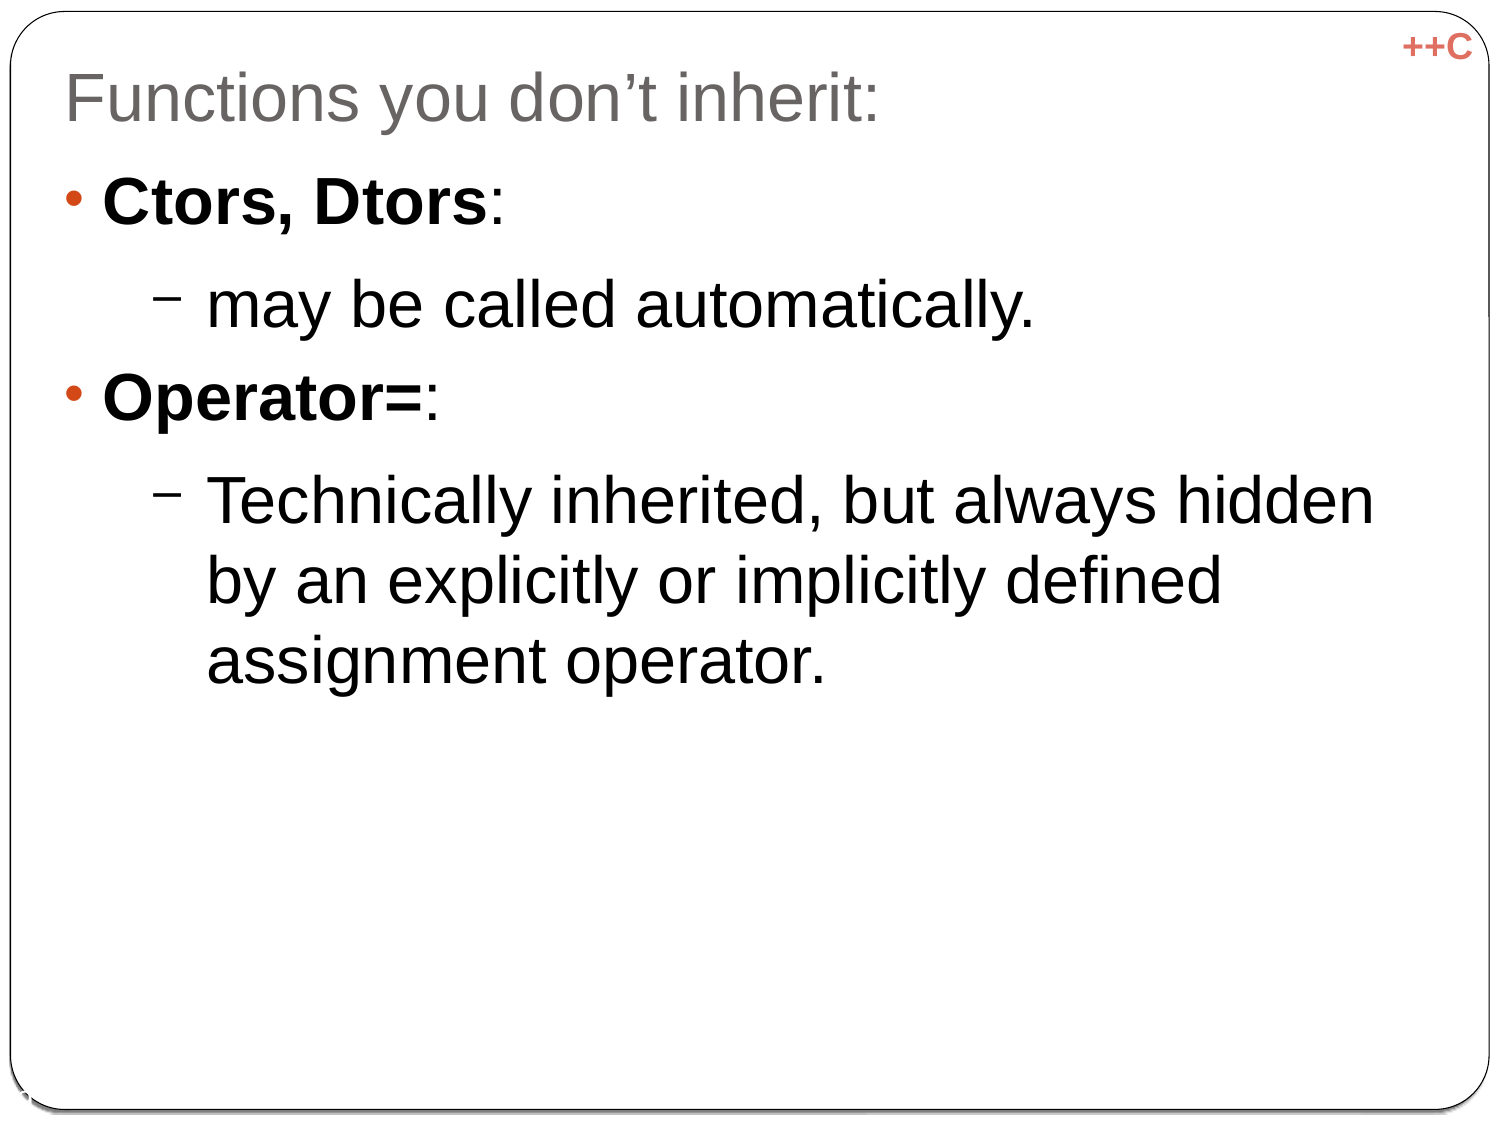

# Functions you don’t inherit:
 Ctors, Dtors:
may be called automatically.
 Operator=:
Technically inherited, but always hidden by an explicitly or implicitly defined assignment operator.